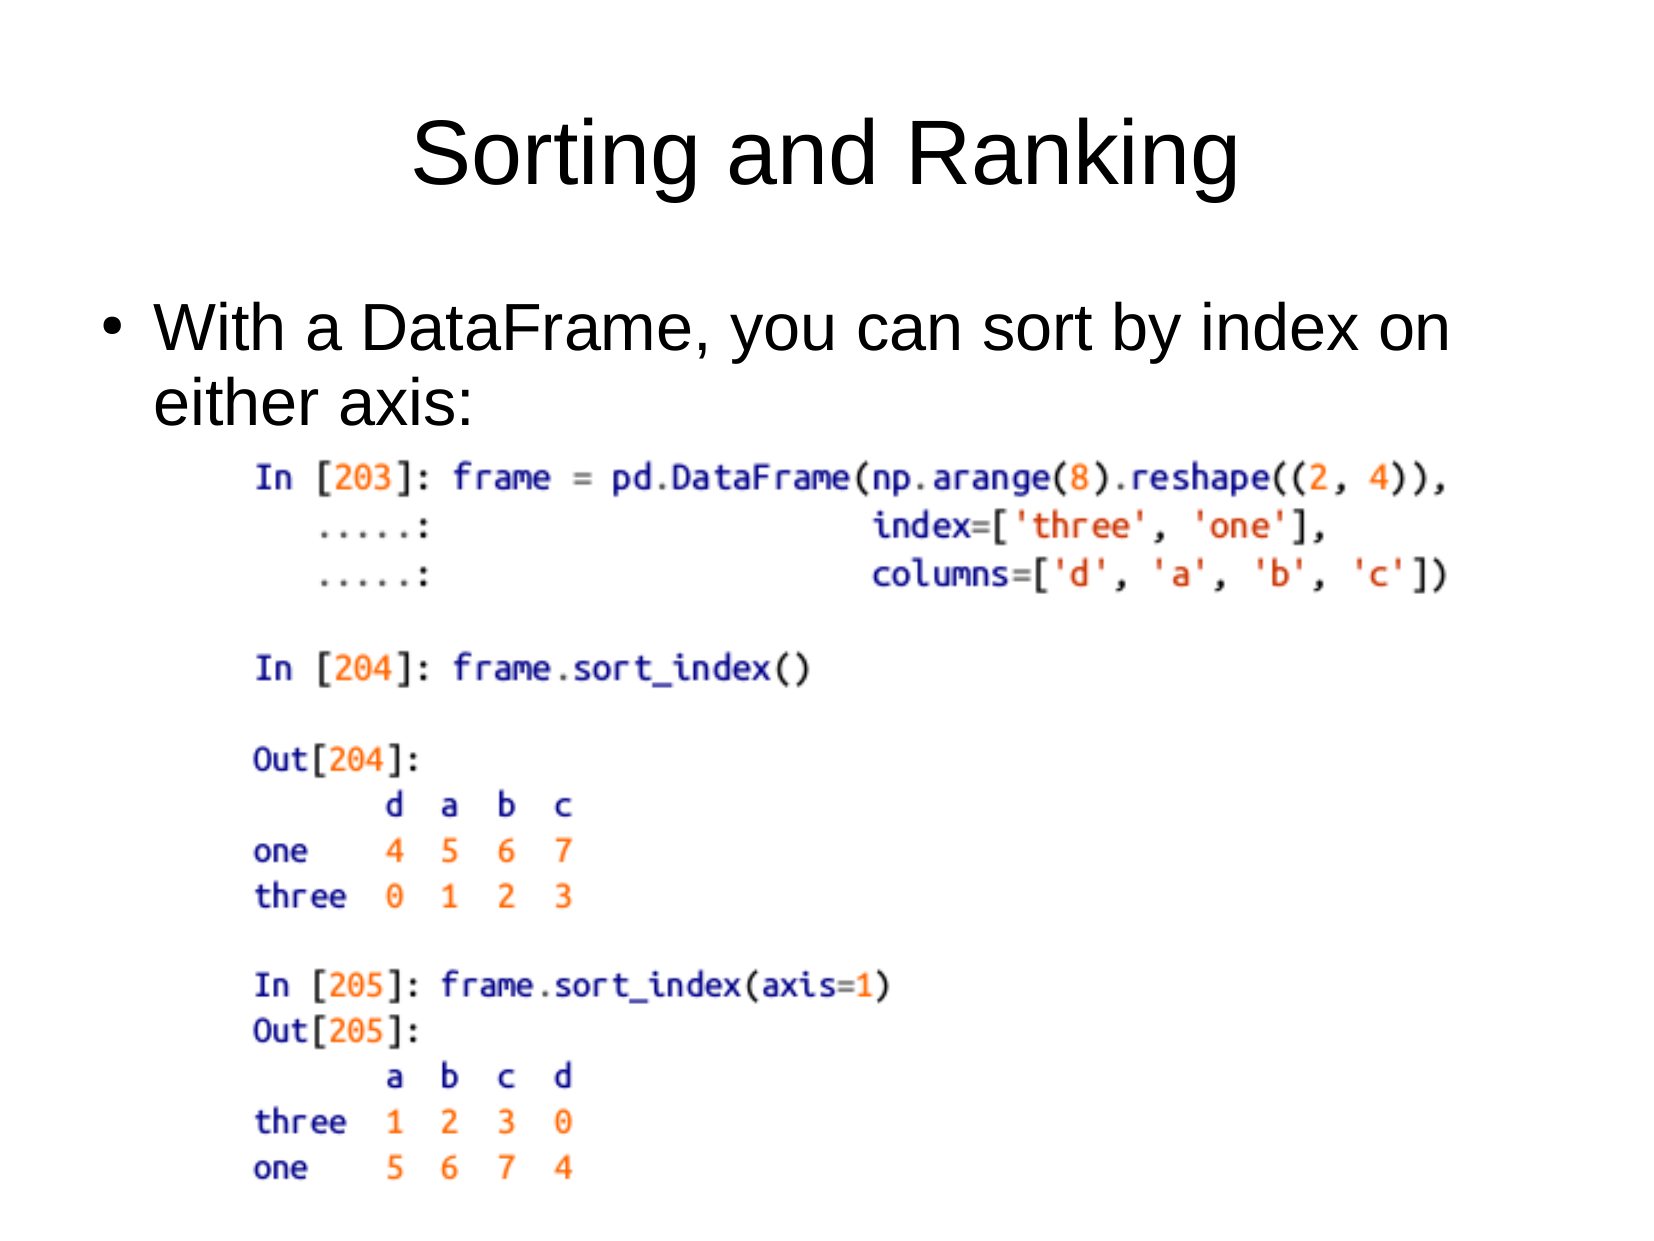

# Sorting and Ranking
With a DataFrame, you can sort by index on either axis: